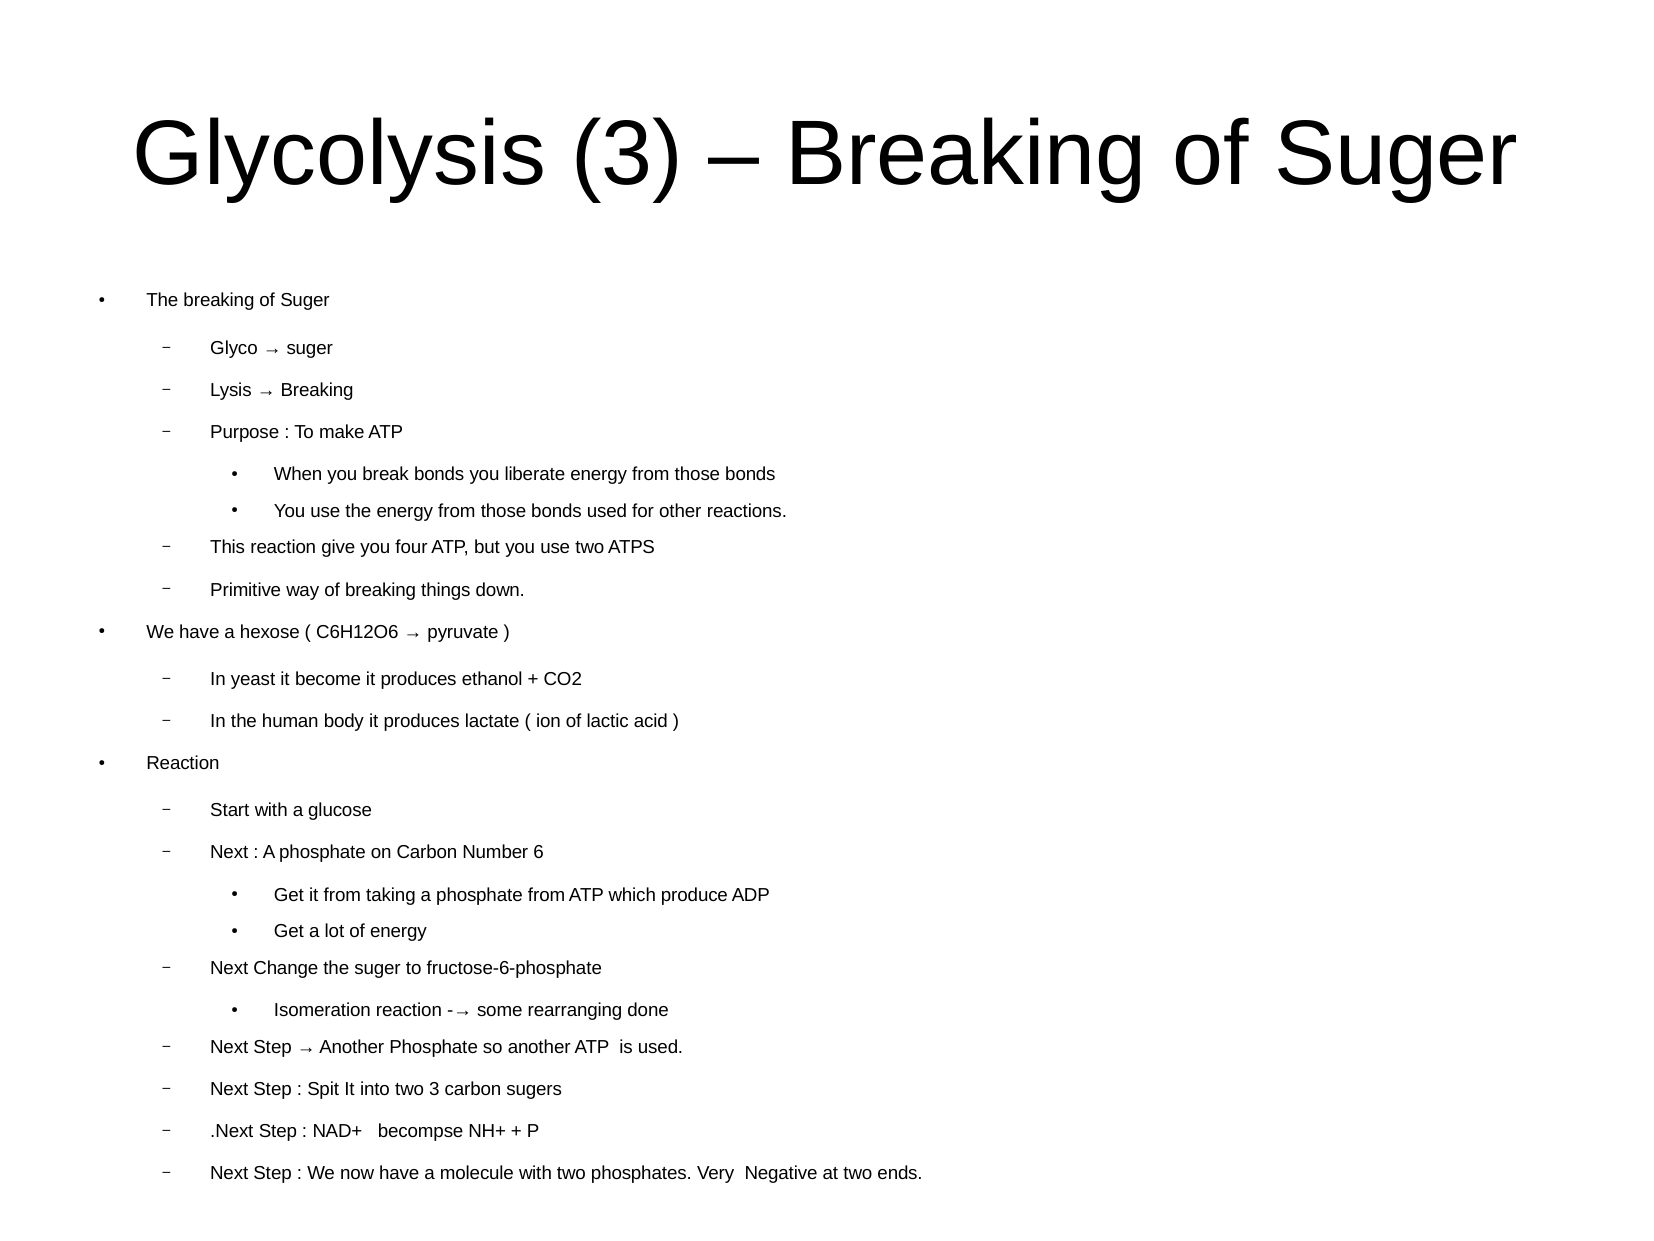

# Glycolysis (3) – Breaking of Suger
The breaking of Suger
Glyco → suger
Lysis → Breaking
Purpose : To make ATP
When you break bonds you liberate energy from those bonds
You use the energy from those bonds used for other reactions.
This reaction give you four ATP, but you use two ATPS
Primitive way of breaking things down.
We have a hexose ( C6H12O6 → pyruvate )
In yeast it become it produces ethanol + CO2
In the human body it produces lactate ( ion of lactic acid )
Reaction
Start with a glucose
Next : A phosphate on Carbon Number 6
Get it from taking a phosphate from ATP which produce ADP
Get a lot of energy
Next Change the suger to fructose-6-phosphate
Isomeration reaction -→ some rearranging done
Next Step → Another Phosphate so another ATP is used.
Next Step : Spit It into two 3 carbon sugers
.Next Step : NAD+ becompse NH+ + P
Next Step : We now have a molecule with two phosphates. Very Negative at two ends.